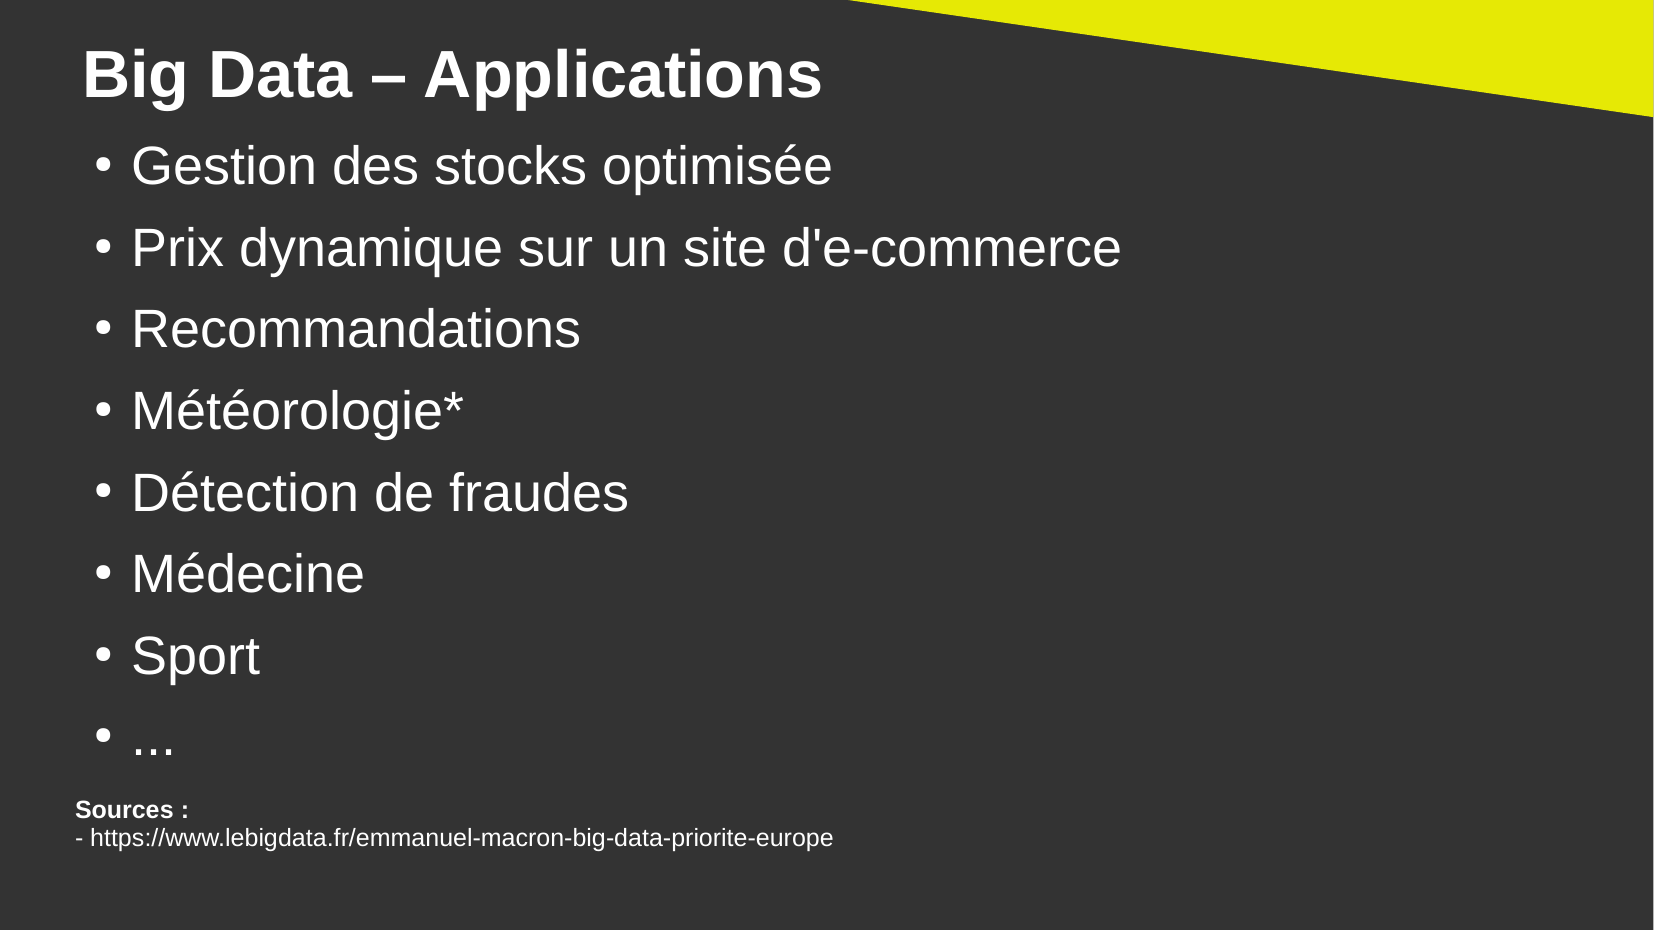

# Big Data – Applications
Gestion des stocks optimisée
Prix dynamique sur un site d'e-commerce
Recommandations
Météorologie*
Détection de fraudes
Médecine
Sport
...
Sources :
- https://www.lebigdata.fr/emmanuel-macron-big-data-priorite-europe